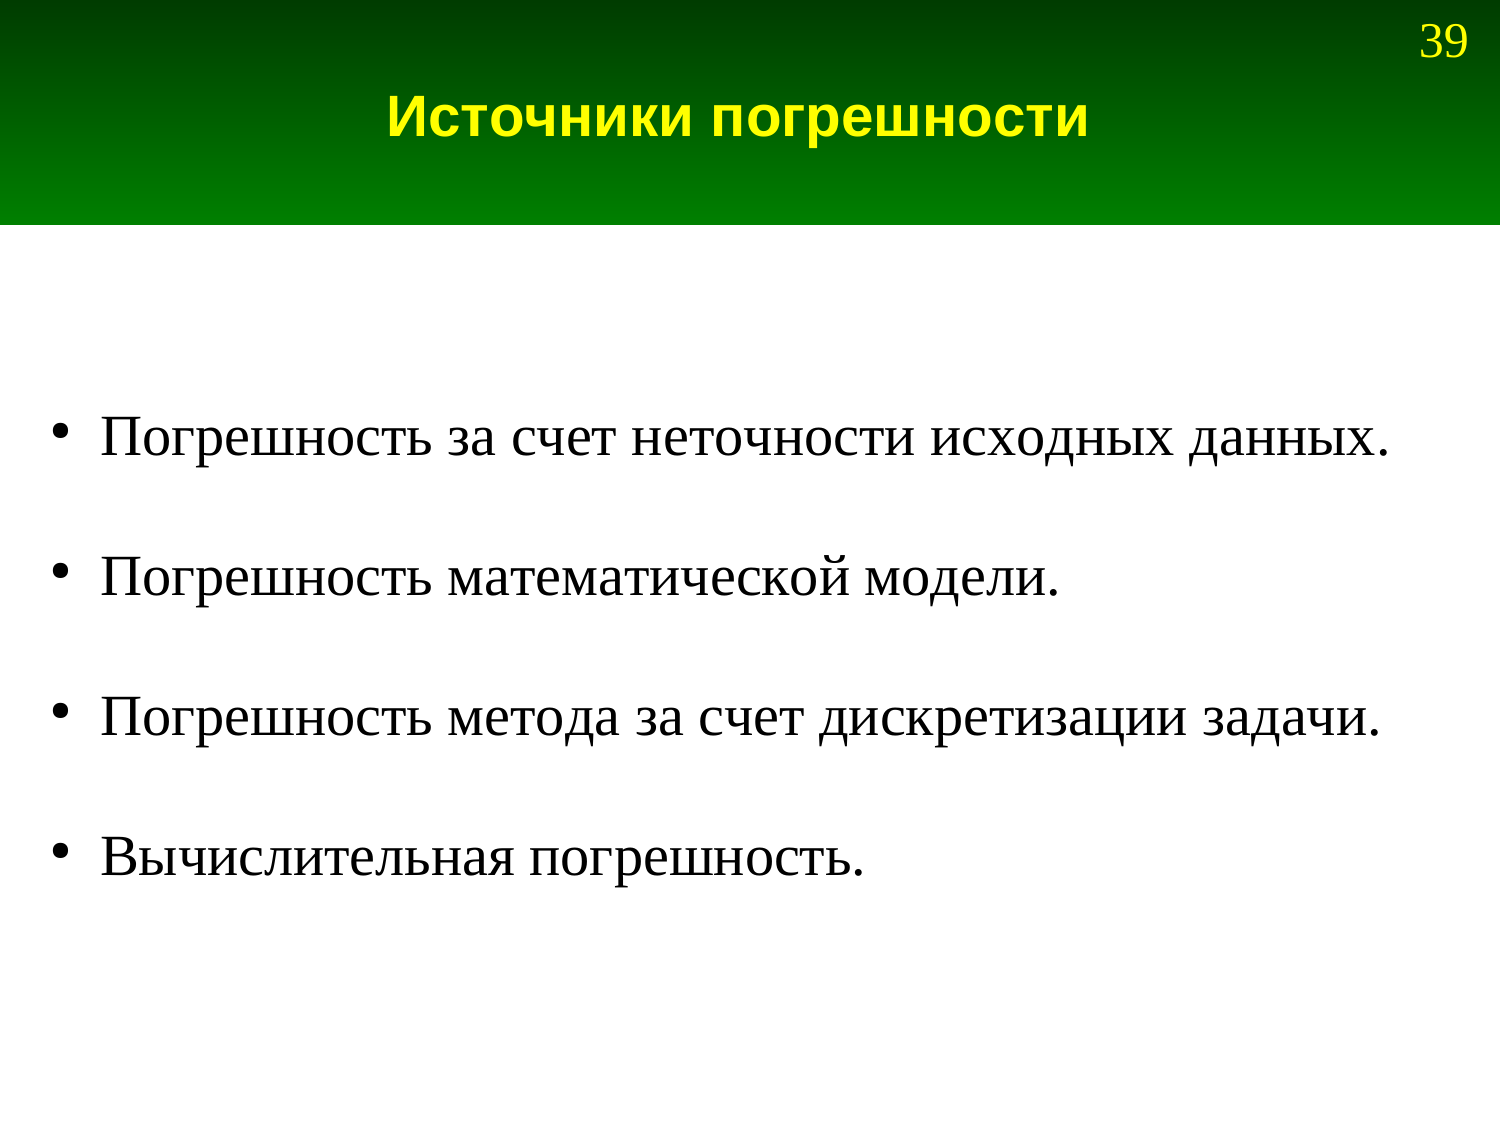

# Источники погрешности
 Погрешность за счет неточности исходных данных.
 Погрешность математической модели.
 Погрешность метода за счет дискретизации задачи.
 Вычислительная погрешность.